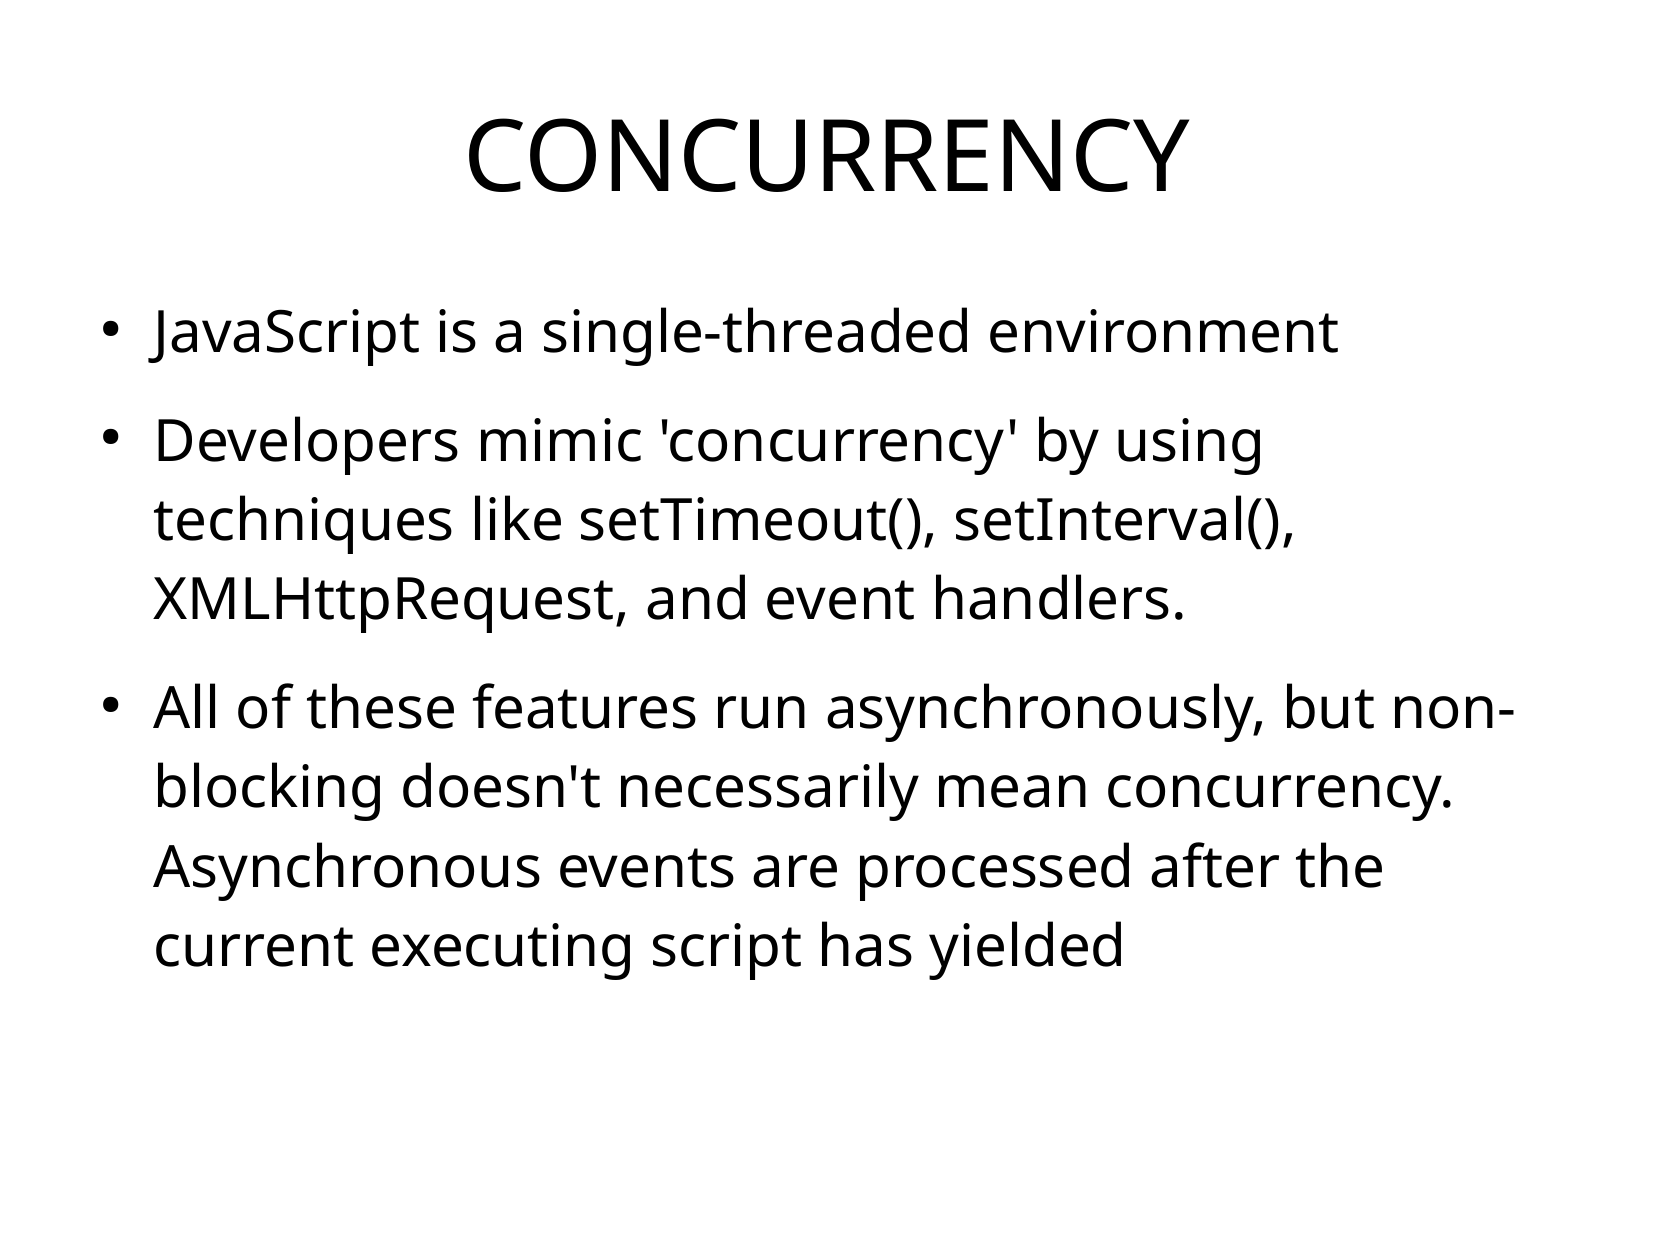

# CONCURRENCY
JavaScript is a single-threaded environment
Developers mimic 'concurrency' by using techniques like setTimeout(), setInterval(), XMLHttpRequest, and event handlers.
All of these features run asynchronously, but non-blocking doesn't necessarily mean concurrency. Asynchronous events are processed after the current executing script has yielded